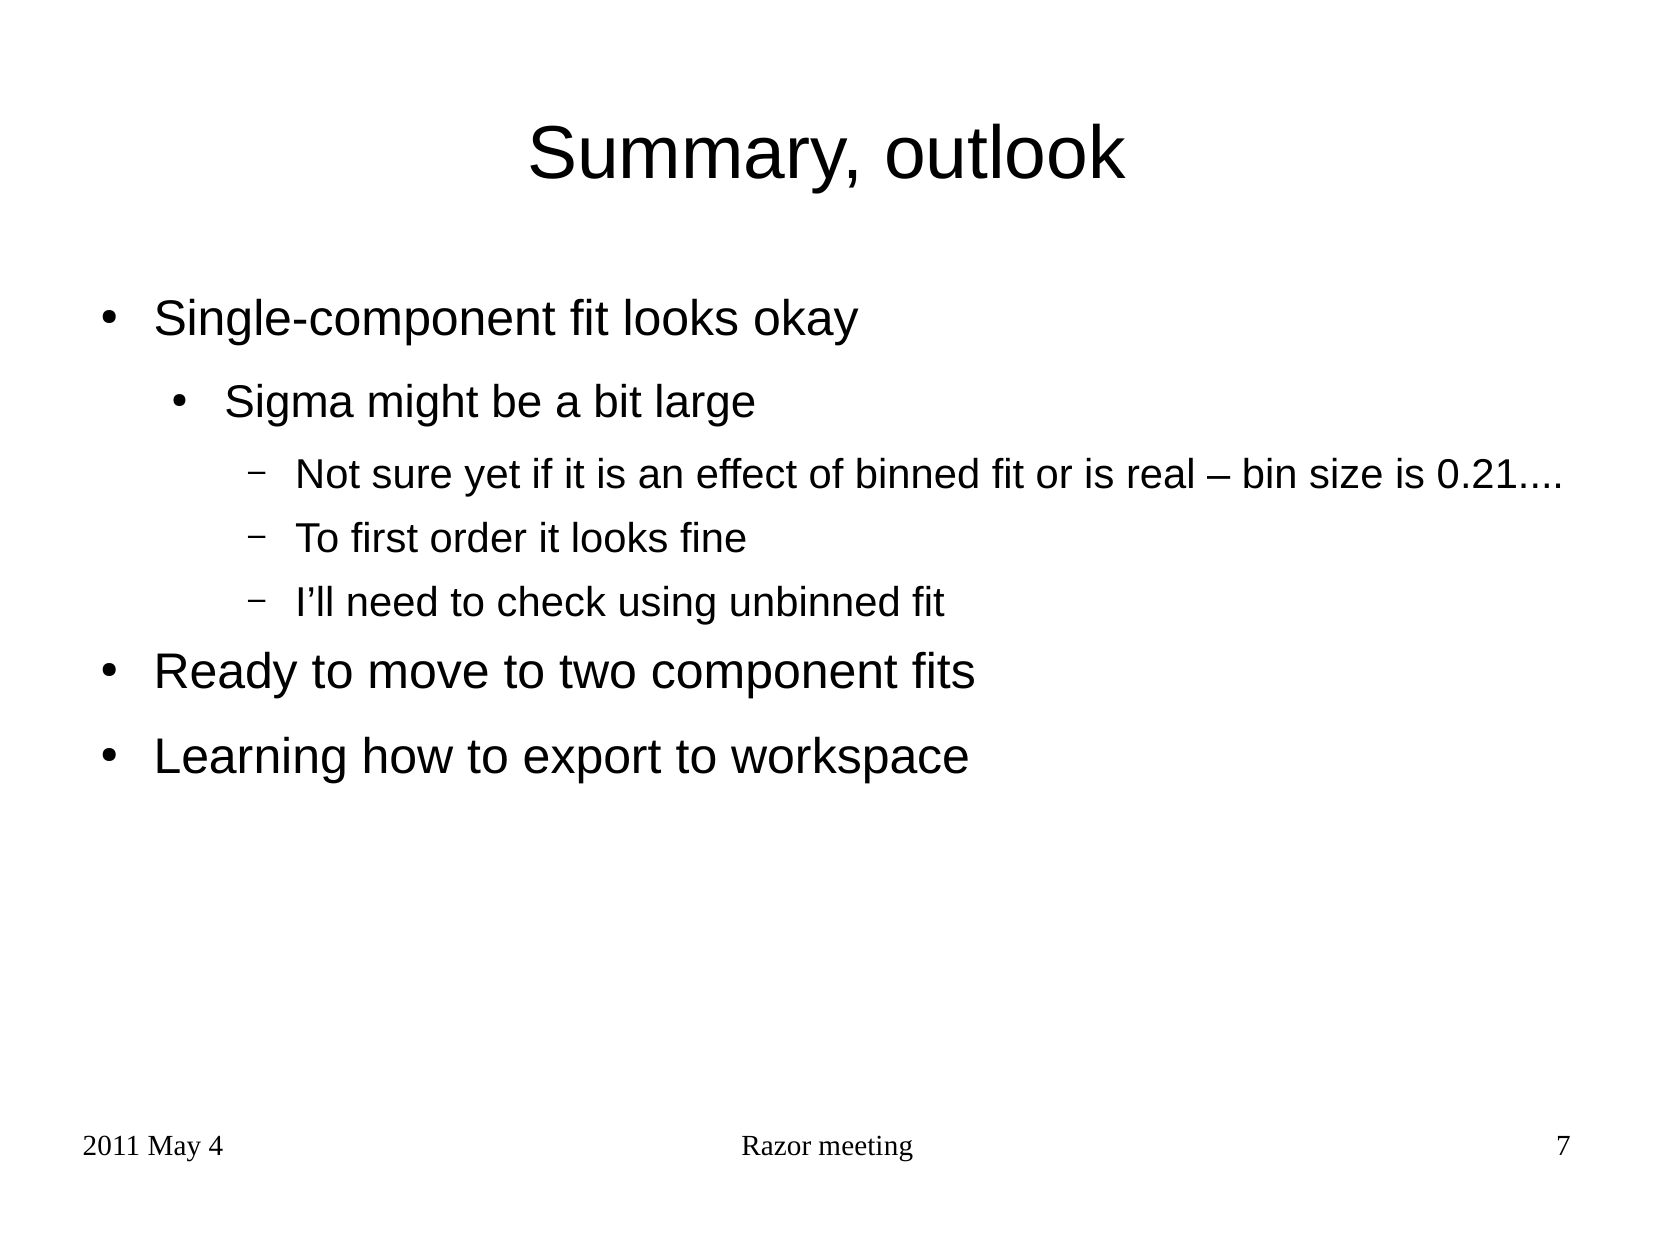

# Summary, outlook
Single-component fit looks okay
Sigma might be a bit large
Not sure yet if it is an effect of binned fit or is real – bin size is 0.21....
To first order it looks fine
I’ll need to check using unbinned fit
Ready to move to two component fits
Learning how to export to workspace
2011 May 4
Razor meeting
7